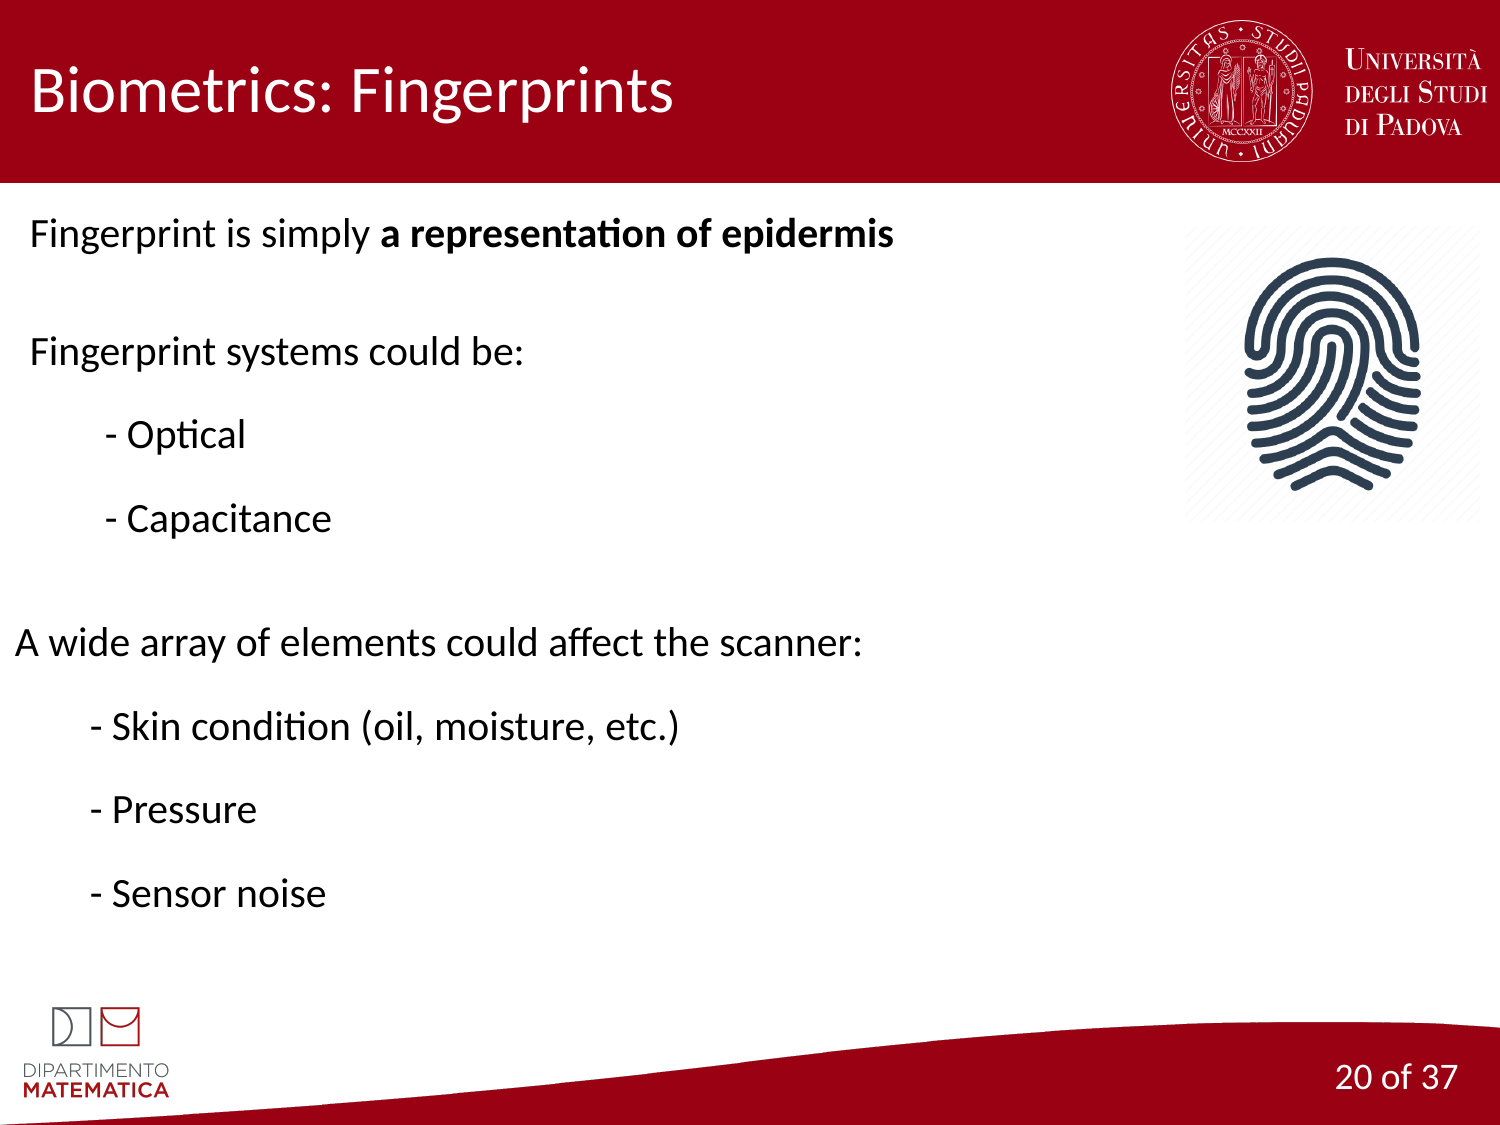

# Biometrics: Fingerprints
Fingerprint is simply a representation of epidermis
Fingerprint systems could be:
	- Optical
	- Capacitance
A wide array of elements could affect the scanner:
	- Skin condition (oil, moisture, etc.)
	- Pressure
	- Sensor noise
 of 37